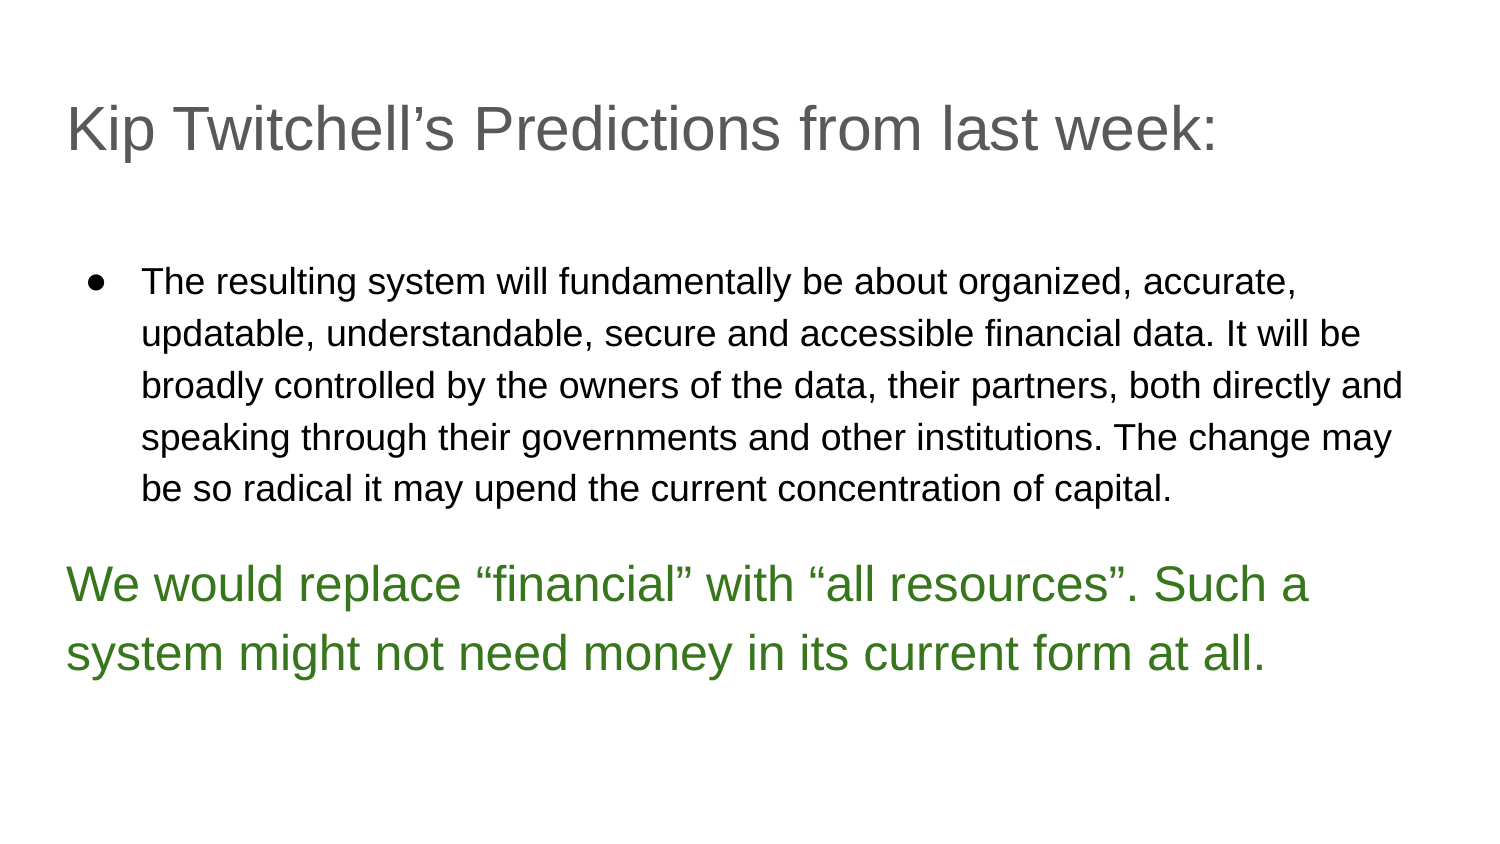

# Kip Twitchell’s Predictions from last week:
The resulting system will fundamentally be about organized, accurate, updatable, understandable, secure and accessible financial data. It will be broadly controlled by the owners of the data, their partners, both directly and speaking through their governments and other institutions. The change may be so radical it may upend the current concentration of capital.
We would replace “financial” with “all resources”. Such a system might not need money in its current form at all.